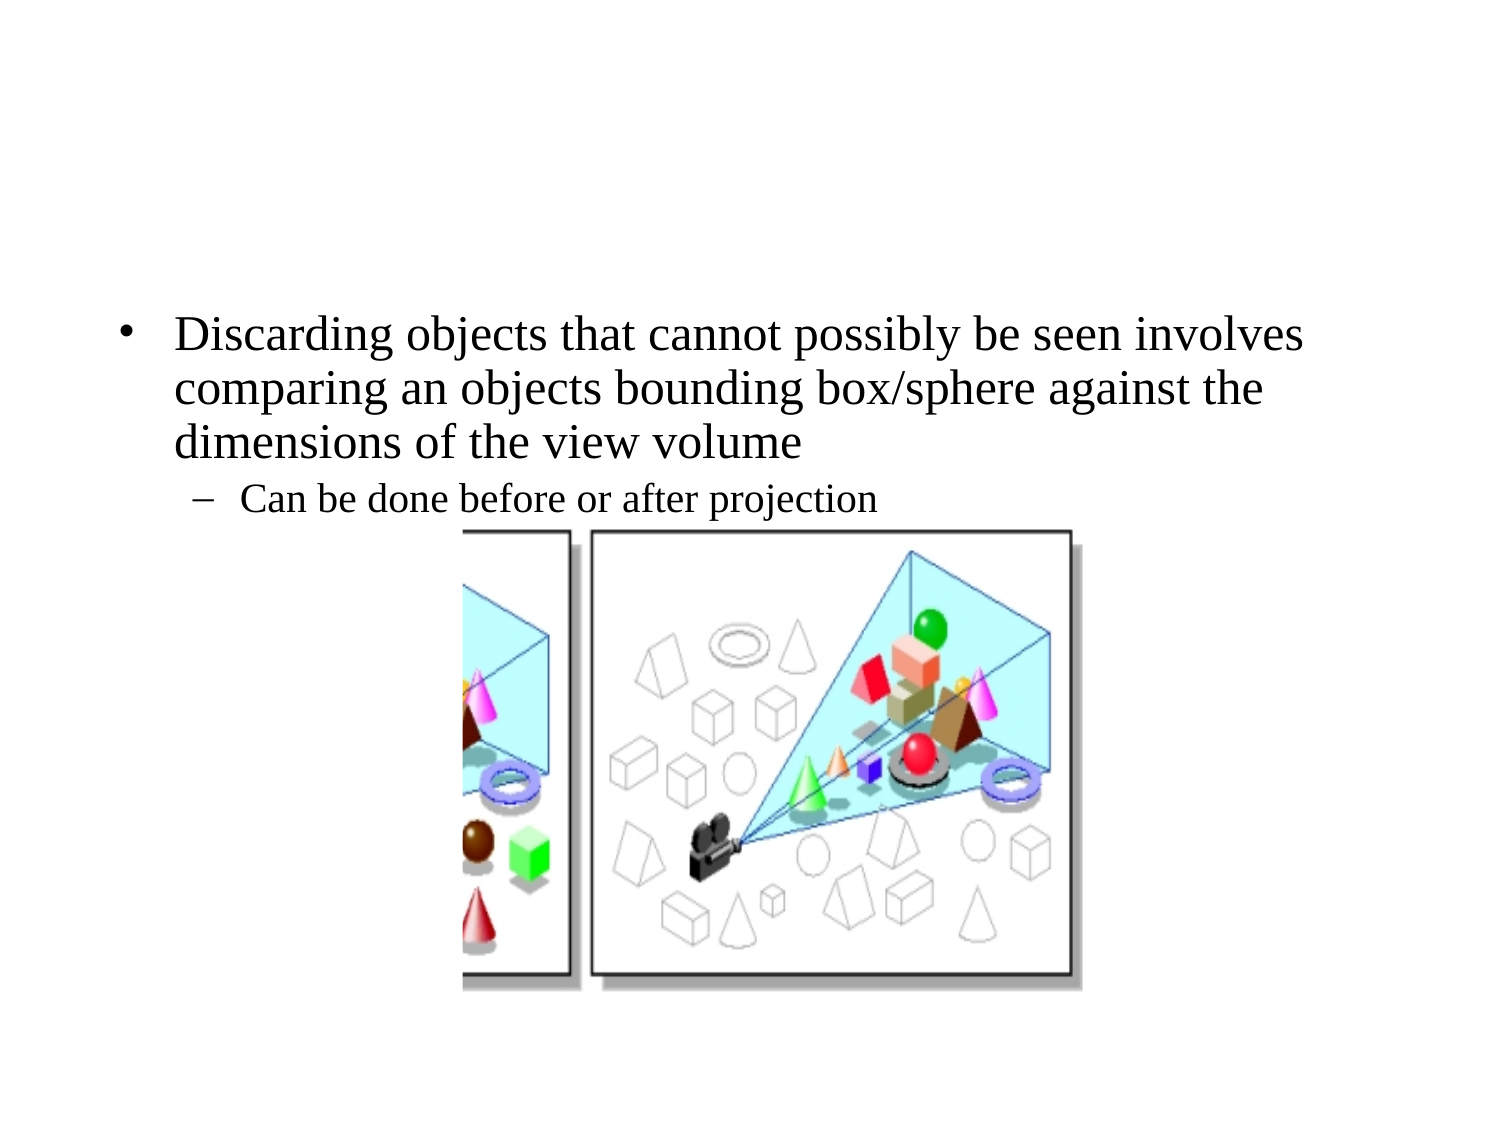

# Discarding objects that cannot possibly be seen involves comparing an objects bounding box/sphere against the dimensions of the view volume
Can be done before or after projection